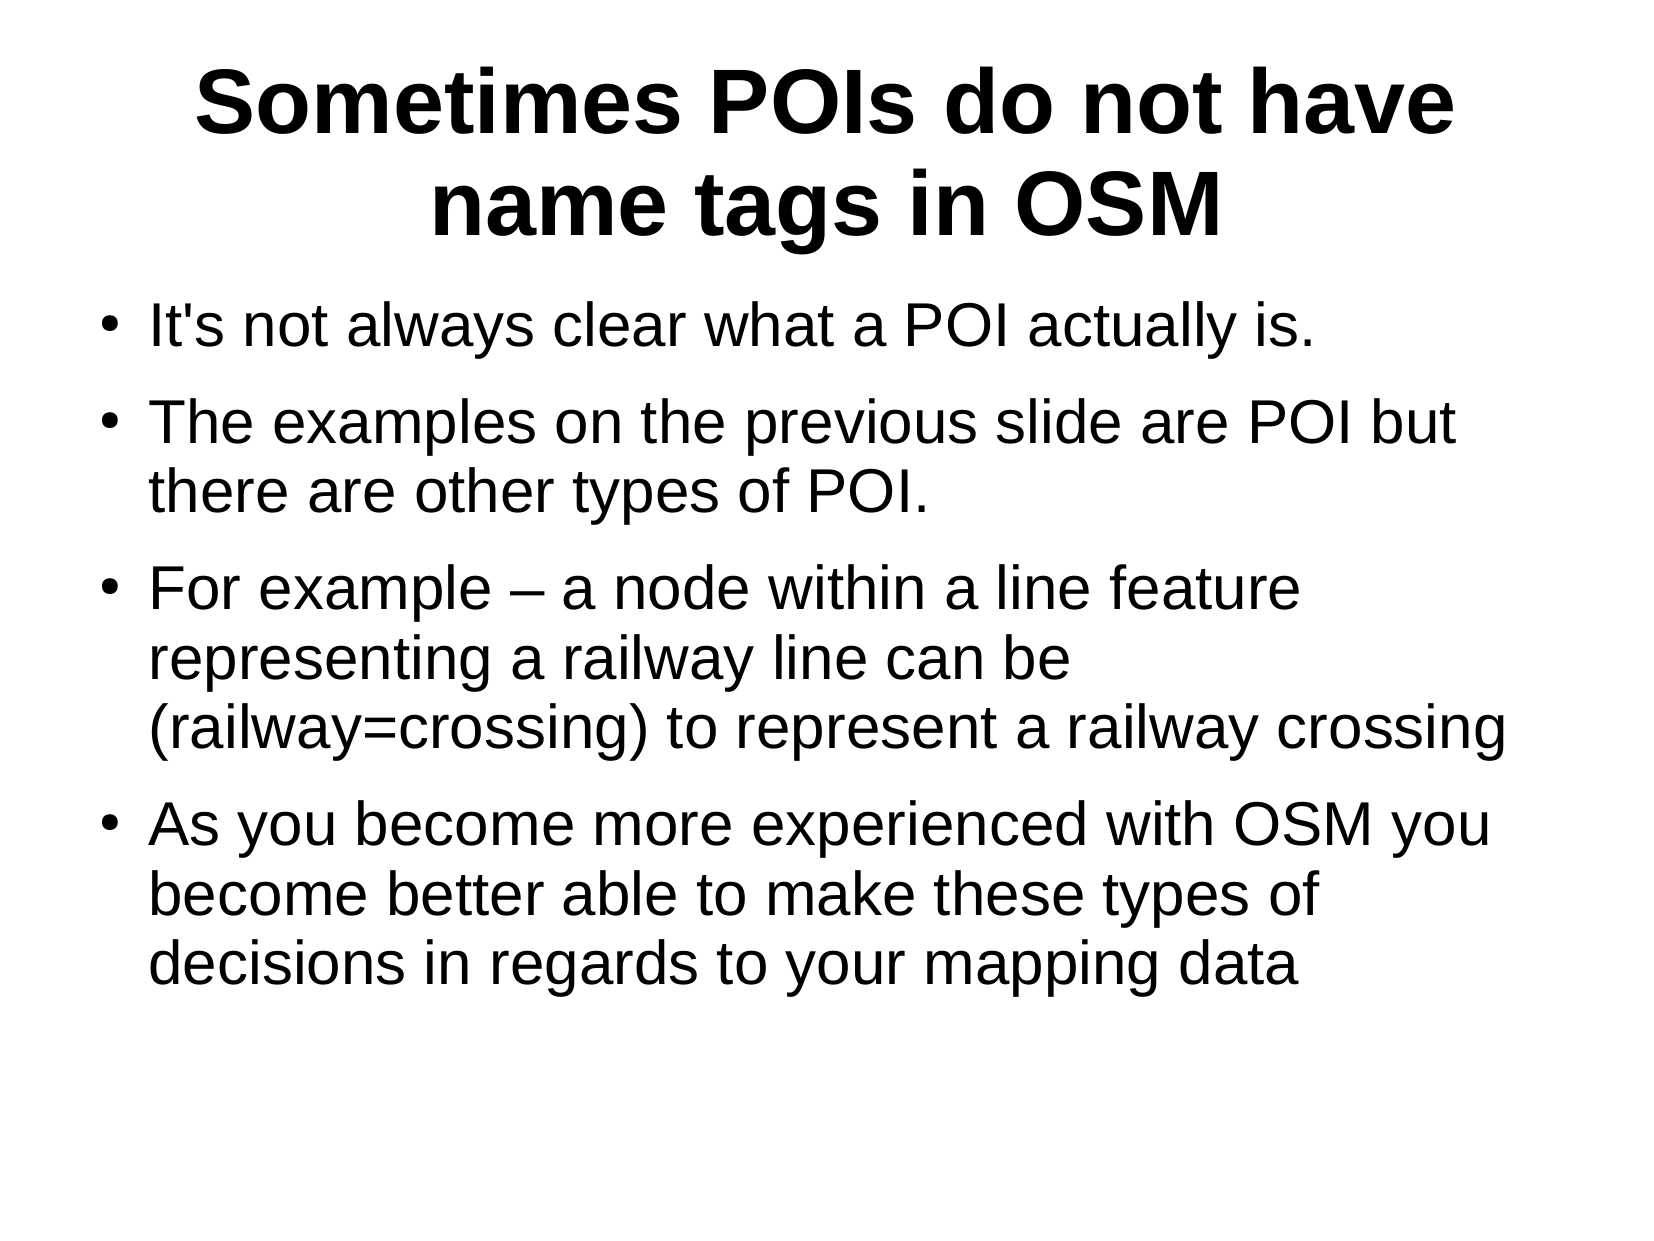

# Sometimes POIs do not have name tags in OSM
It's not always clear what a POI actually is.
The examples on the previous slide are POI but there are other types of POI.
For example – a node within a line feature representing a railway line can be (railway=crossing) to represent a railway crossing
As you become more experienced with OSM you become better able to make these types of decisions in regards to your mapping data